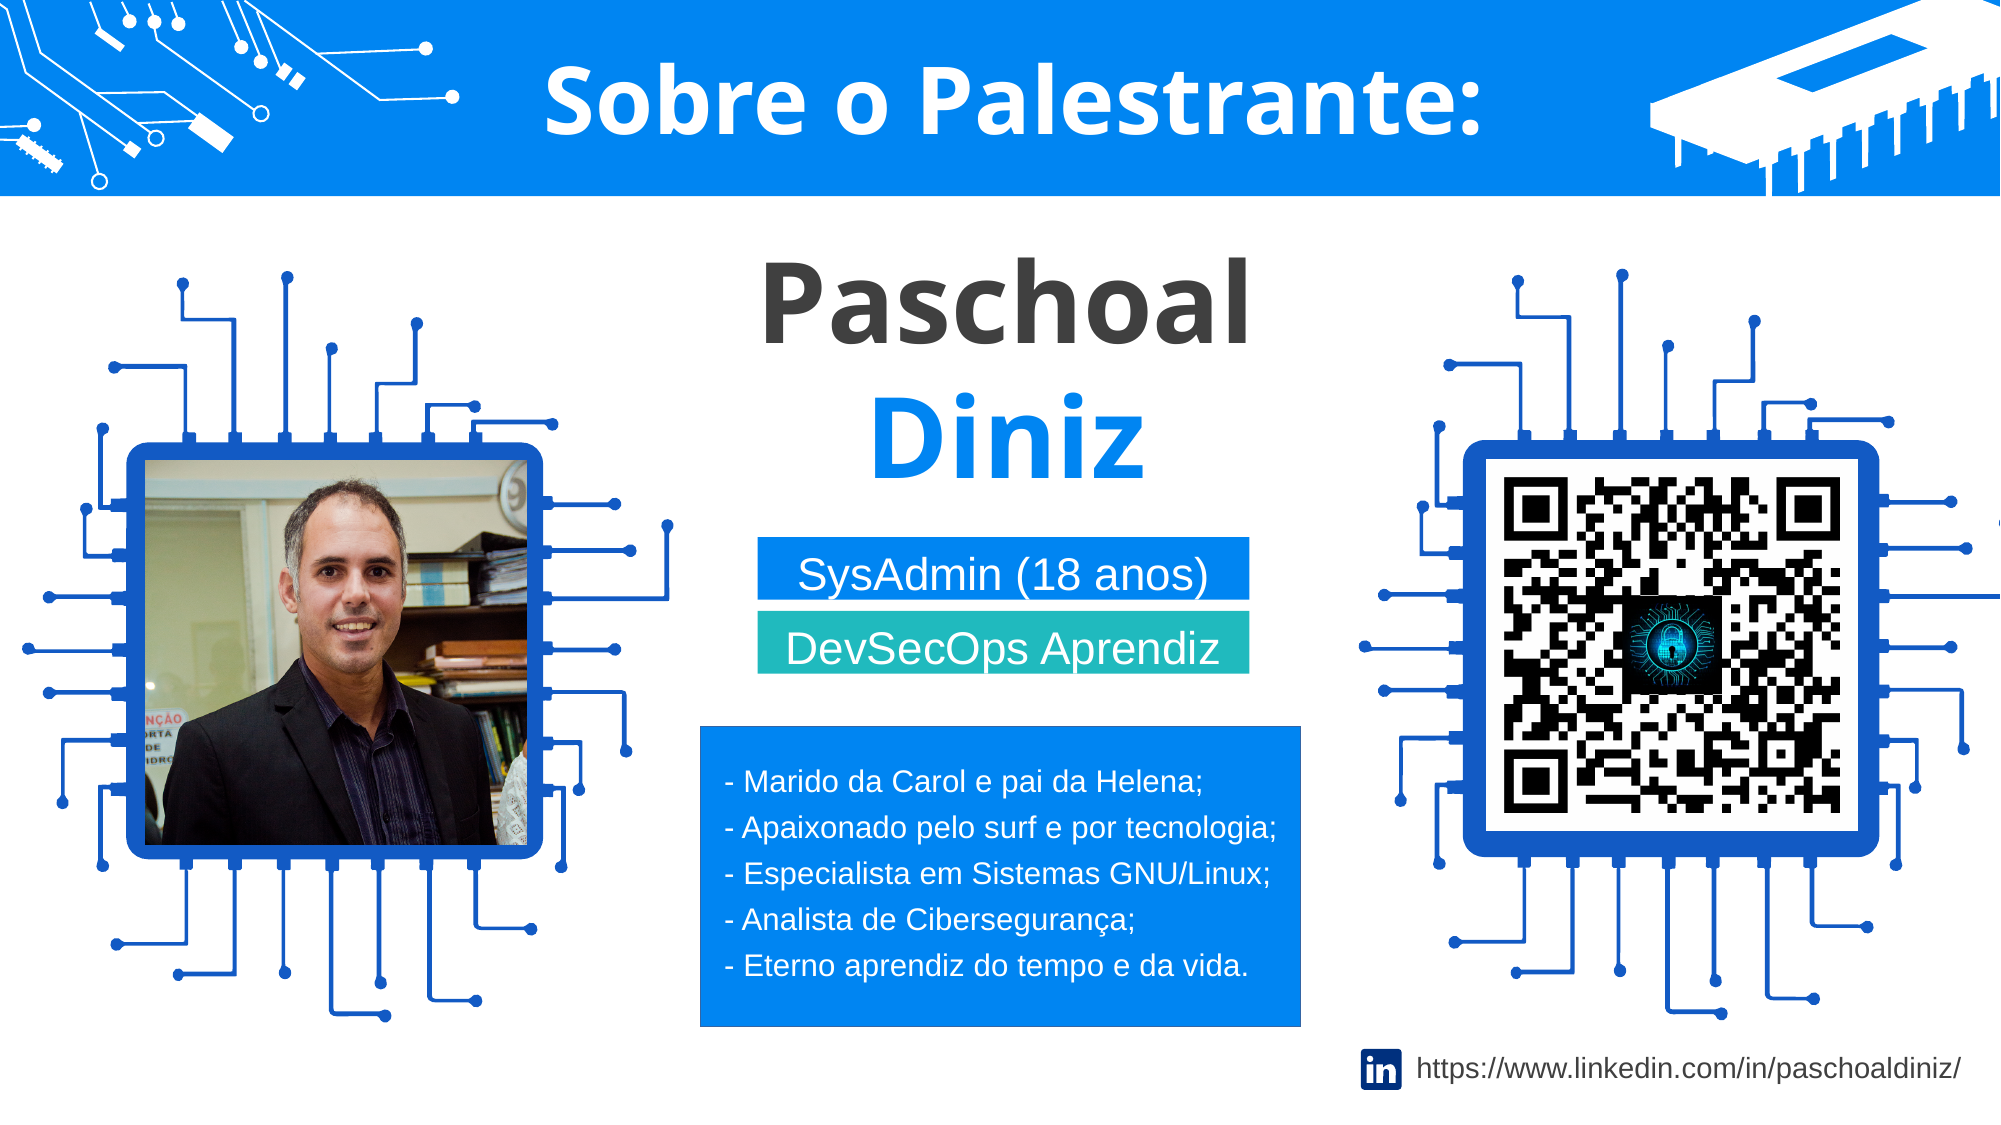

# Sobre o Palestrante:
Paschoal Diniz
SysAdmin (18 anos)
DevSecOps Aprendiz
 - Marido da Carol e pai da Helena;
 - Apaixonado pelo surf e por tecnologia;
 - Especialista em Sistemas GNU/Linux;
 - Analista de Cibersegurança;
 - Eterno aprendiz do tempo e da vida.
https://www.linkedin.com/in/paschoaldiniz/